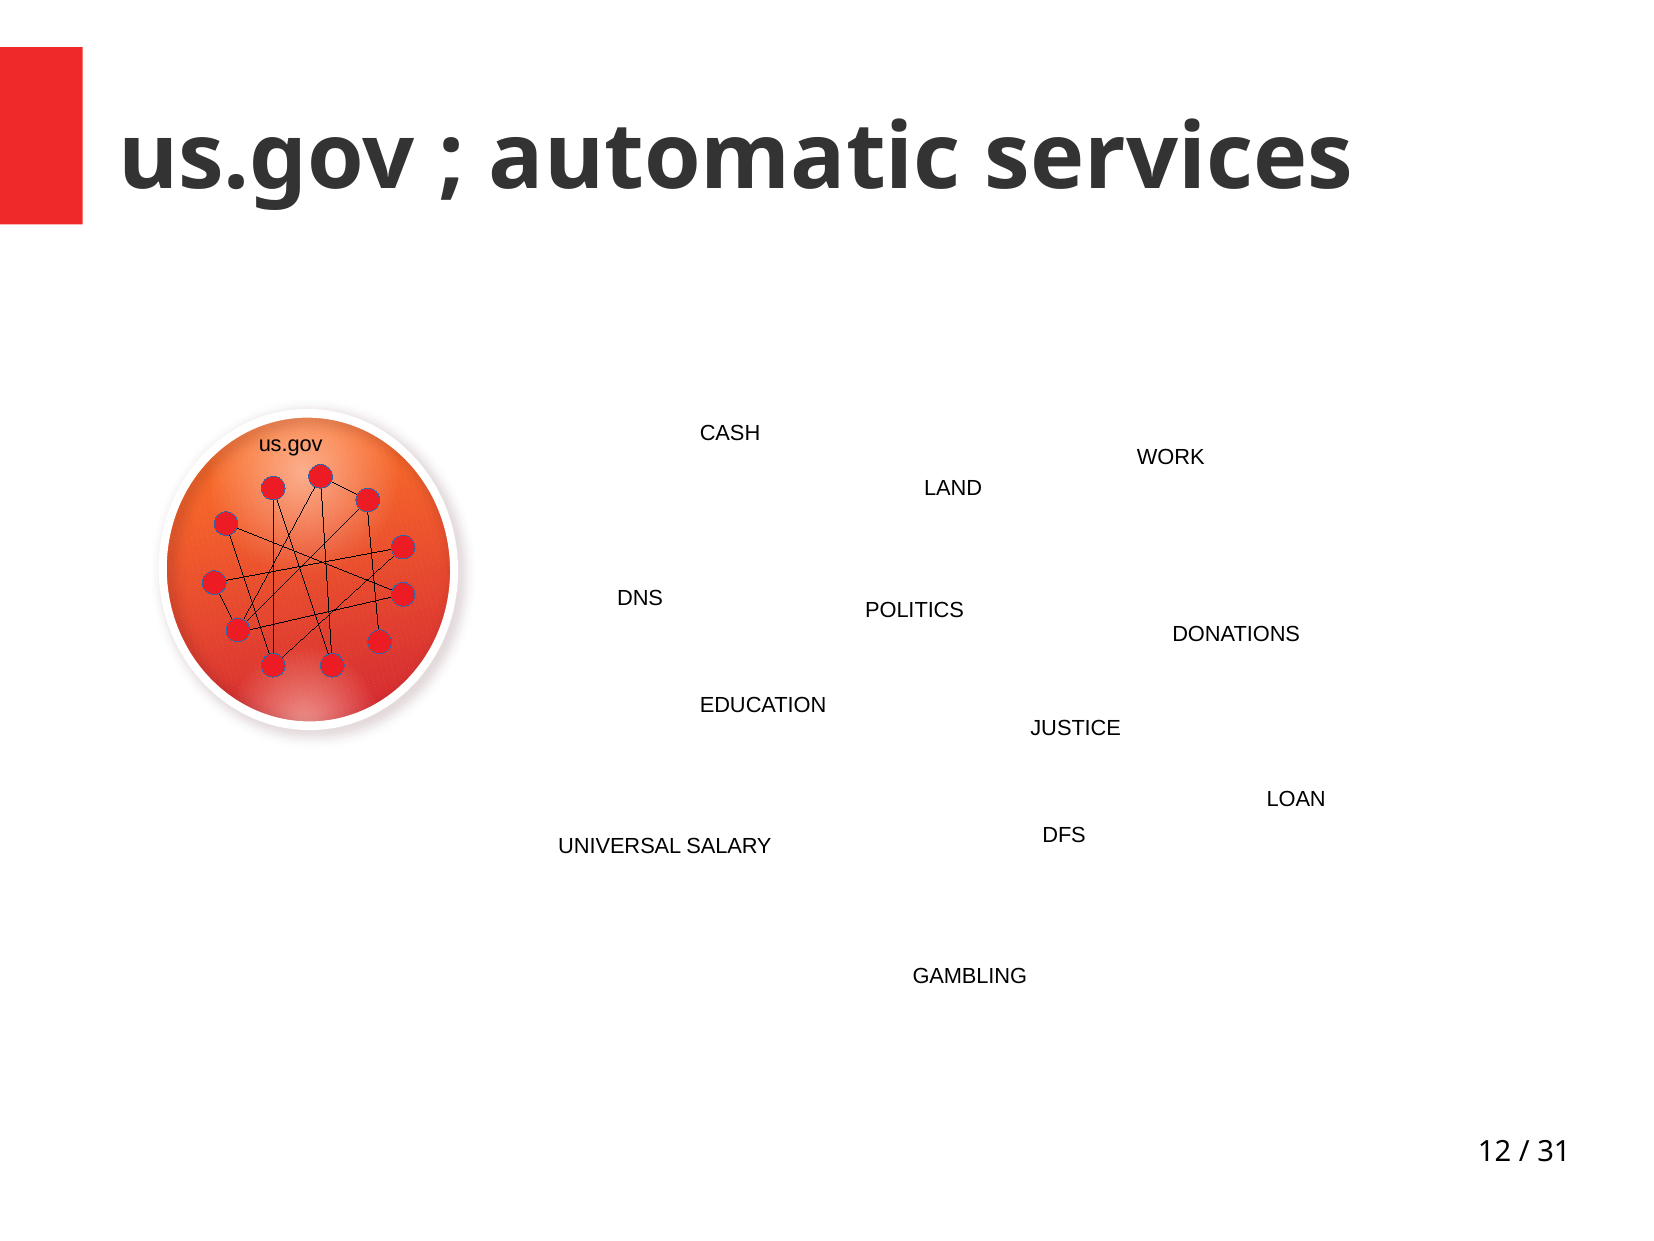

# us.gov ; automatic services
CASH
us.gov
WORK
LAND
DNS
POLITICS
DONATIONS
EDUCATION
JUSTICE
LOAN
DFS
UNIVERSAL SALARY
GAMBLING
12